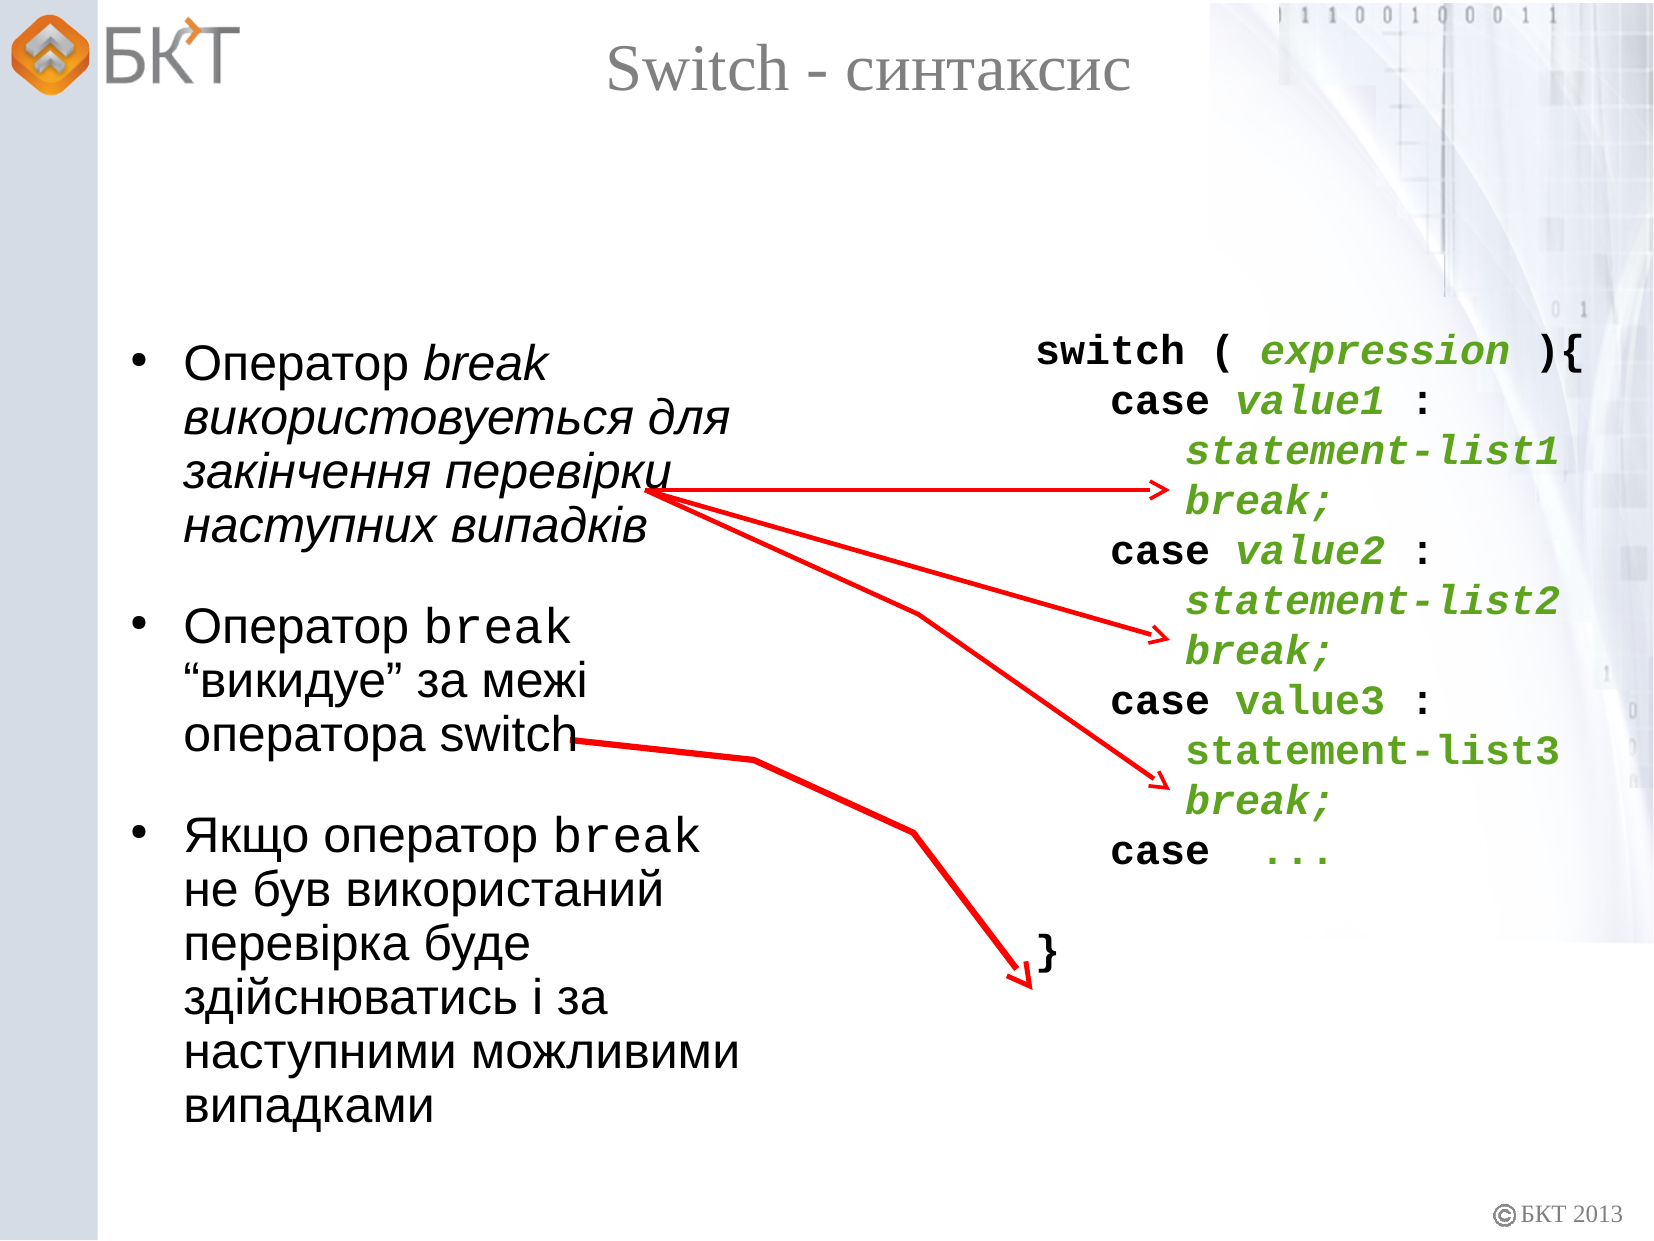

Switch - синтаксис
switch ( expression ){
 case value1 :
 statement-list1
	break;
 case value2 :
 statement-list2
	break;
 case value3 :
 statement-list3
	break;
 case ...
}
# Оператор break використовуеться для закінчення перевірки наступних випадків
Оператор break “викидуе” за межі оператора switch
Якщо оператор break не був використаний перевірка буде здійснюватись і за наступними можливими випадками
БКТ 2013